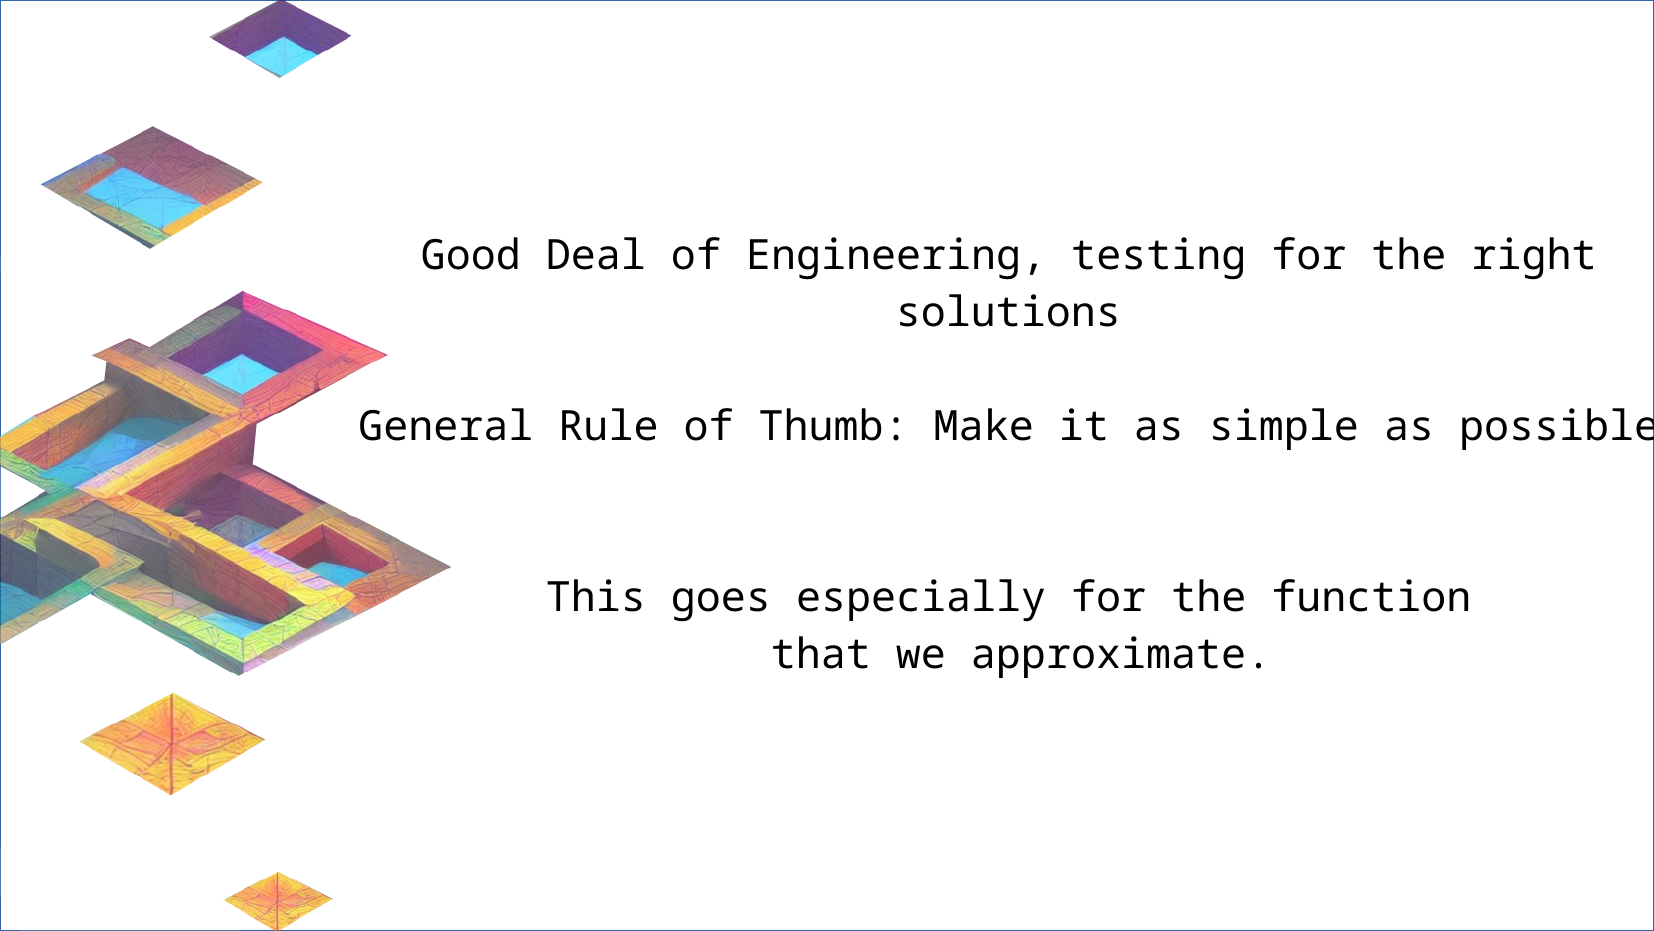

Good Deal of Engineering, testing for the right solutions
General Rule of Thumb: Make it as simple as possible
This goes especially for the function
 that we approximate.
[0,1,0,0,0,0,0,0,0, … , 0, 0]
# R(1.000.000) → R(1000)